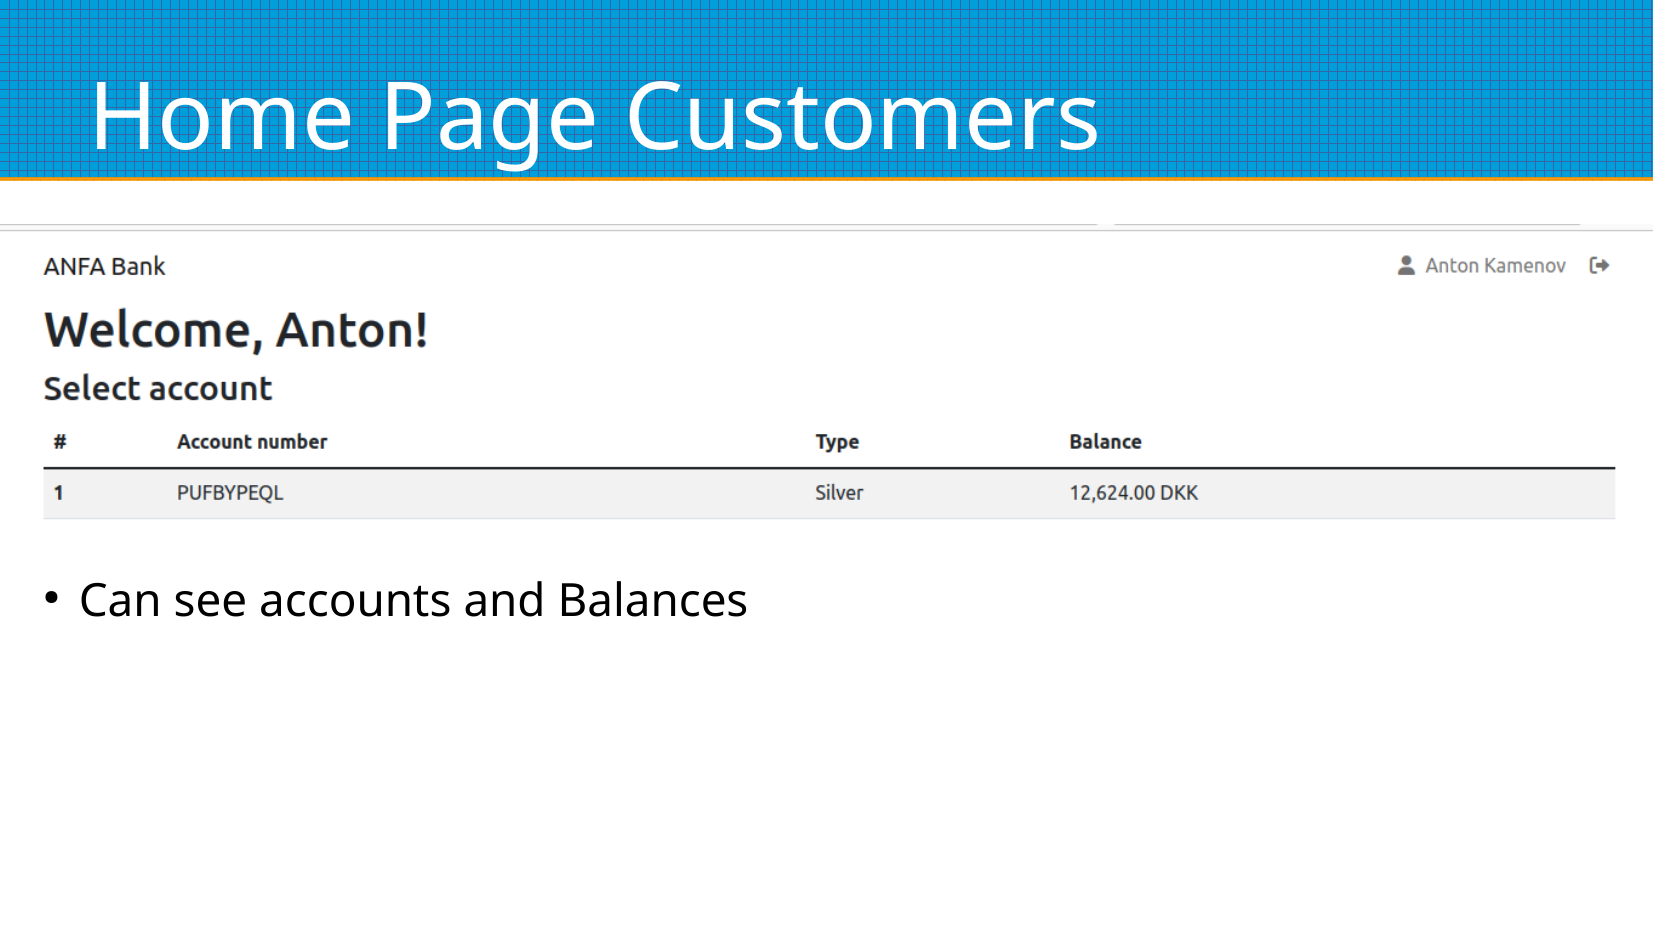

# Home Page Customers
Can see accounts and Balances